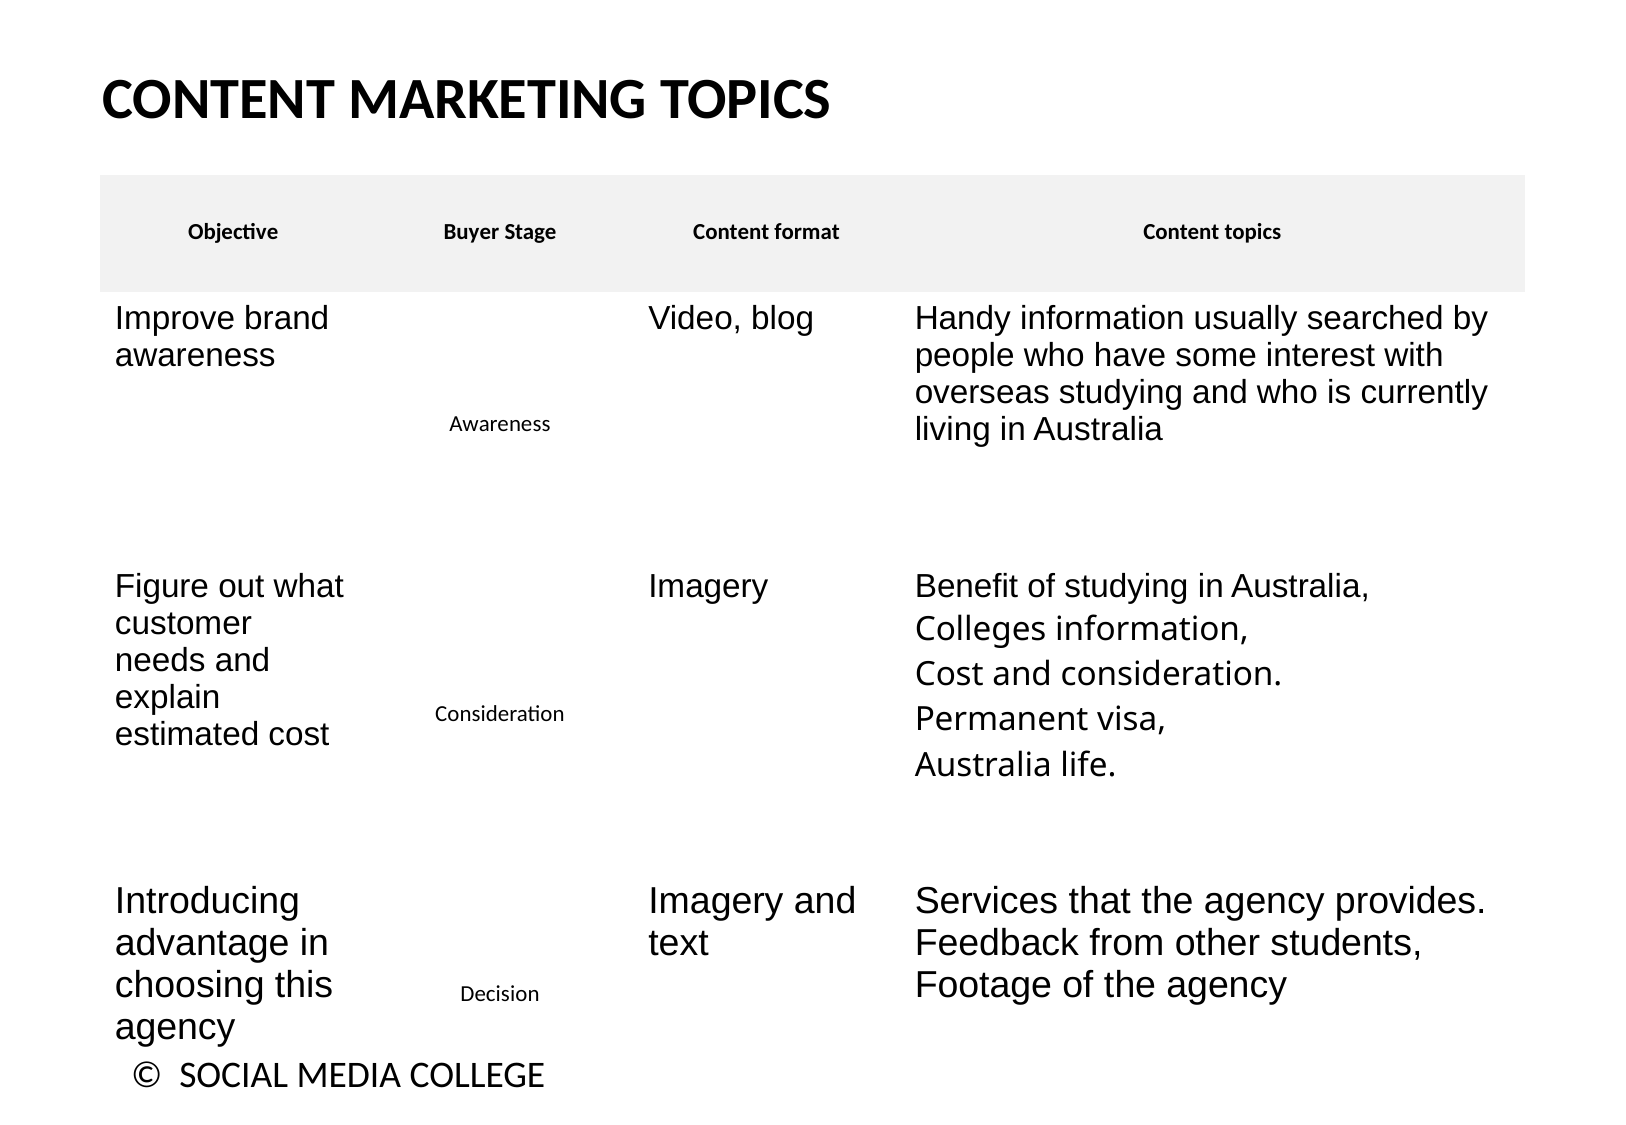

CONTENT MARKETING TOPICS
| Objective | Buyer Stage | Content format | Content topics |
| --- | --- | --- | --- |
| Improve brand awareness | Awareness | Video, blog | Handy information usually searched by people who have some interest with overseas studying and who is currently living in Australia |
| Figure out what customer needs and explain estimated cost | Consideration | Imagery | Benefit of studying in Australia, Colleges information, Cost and consideration. Permanent visa, Australia life. |
| Introducing advantage in choosing this agency | Decision | Imagery and text | Services that the agency provides. Feedback from other students, Footage of the agency |
 © SOCIAL MEDIA COLLEGE